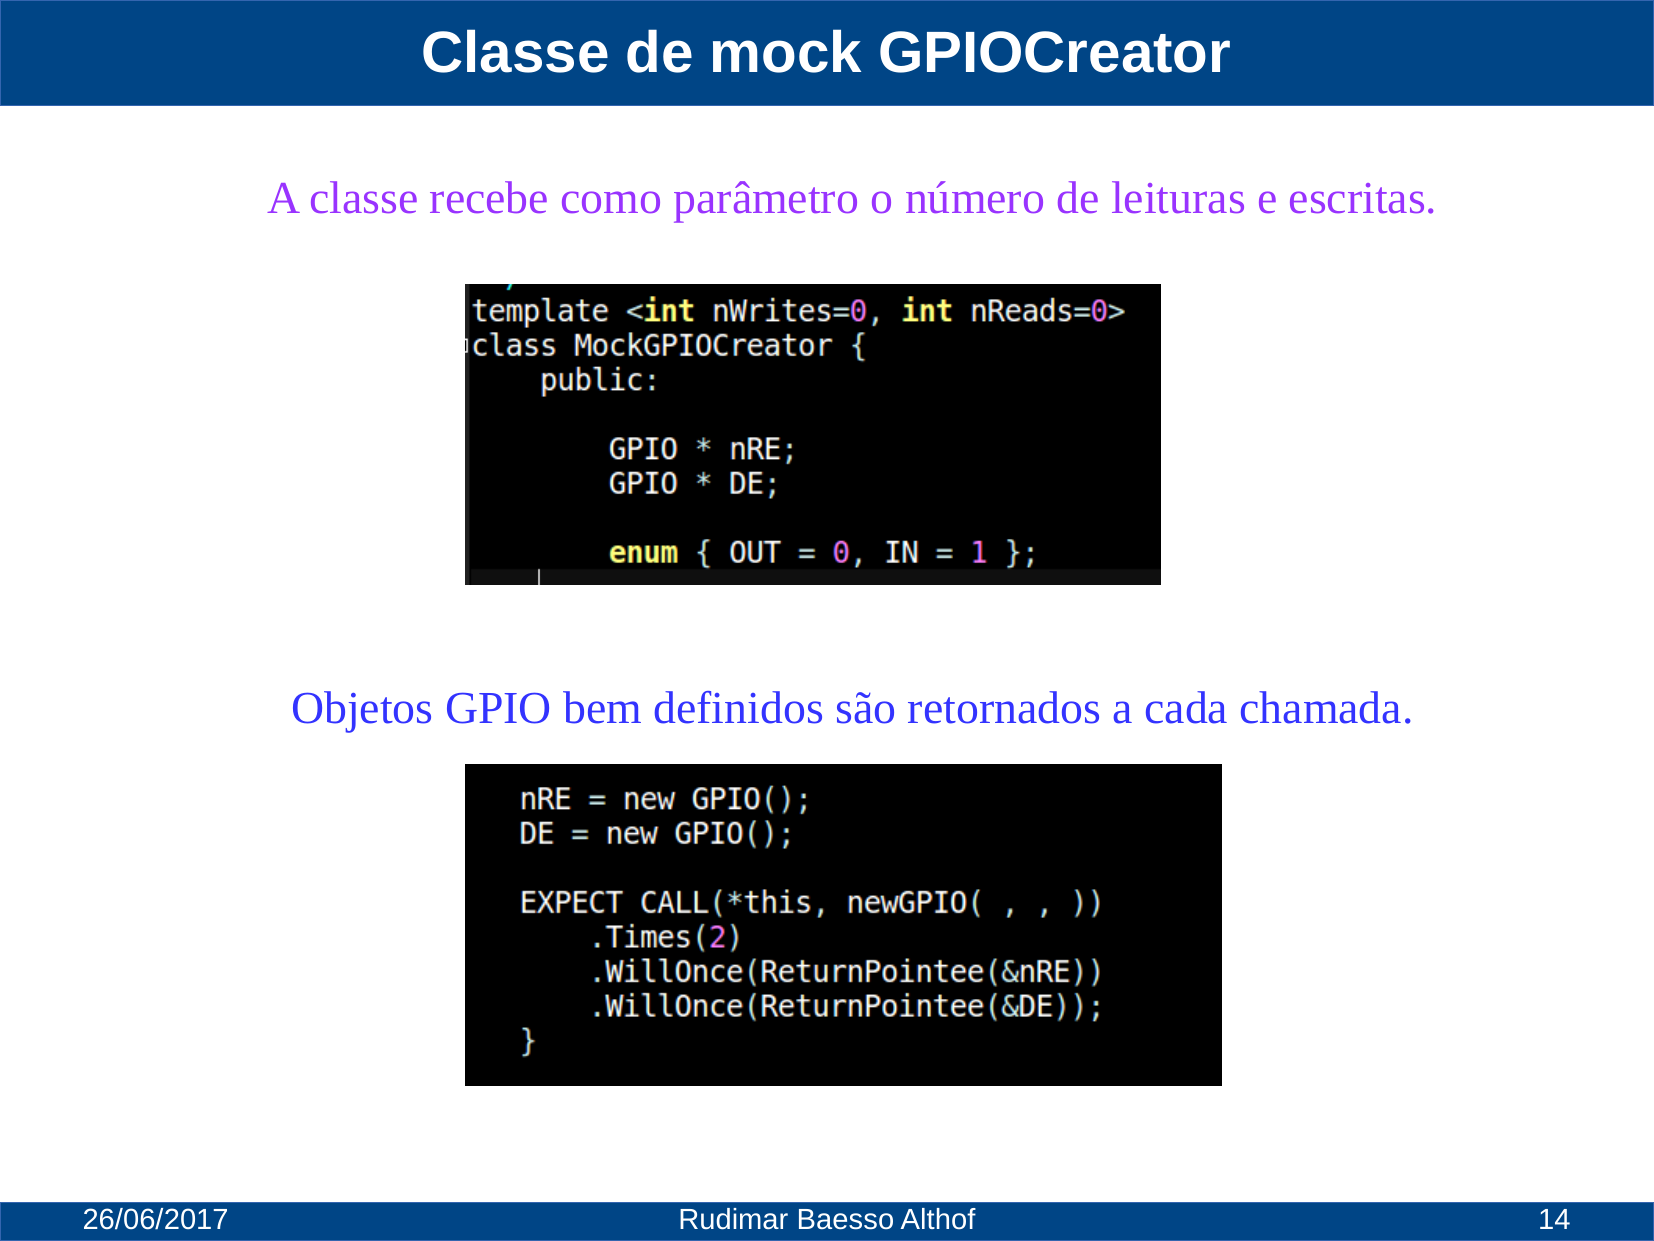

# Classe de mock GPIOCreator
A classe recebe como parâmetro o número de leituras e escritas.
Objetos GPIO bem definidos são retornados a cada chamada.
26/06/2017
Rudimar Baesso Althof
14